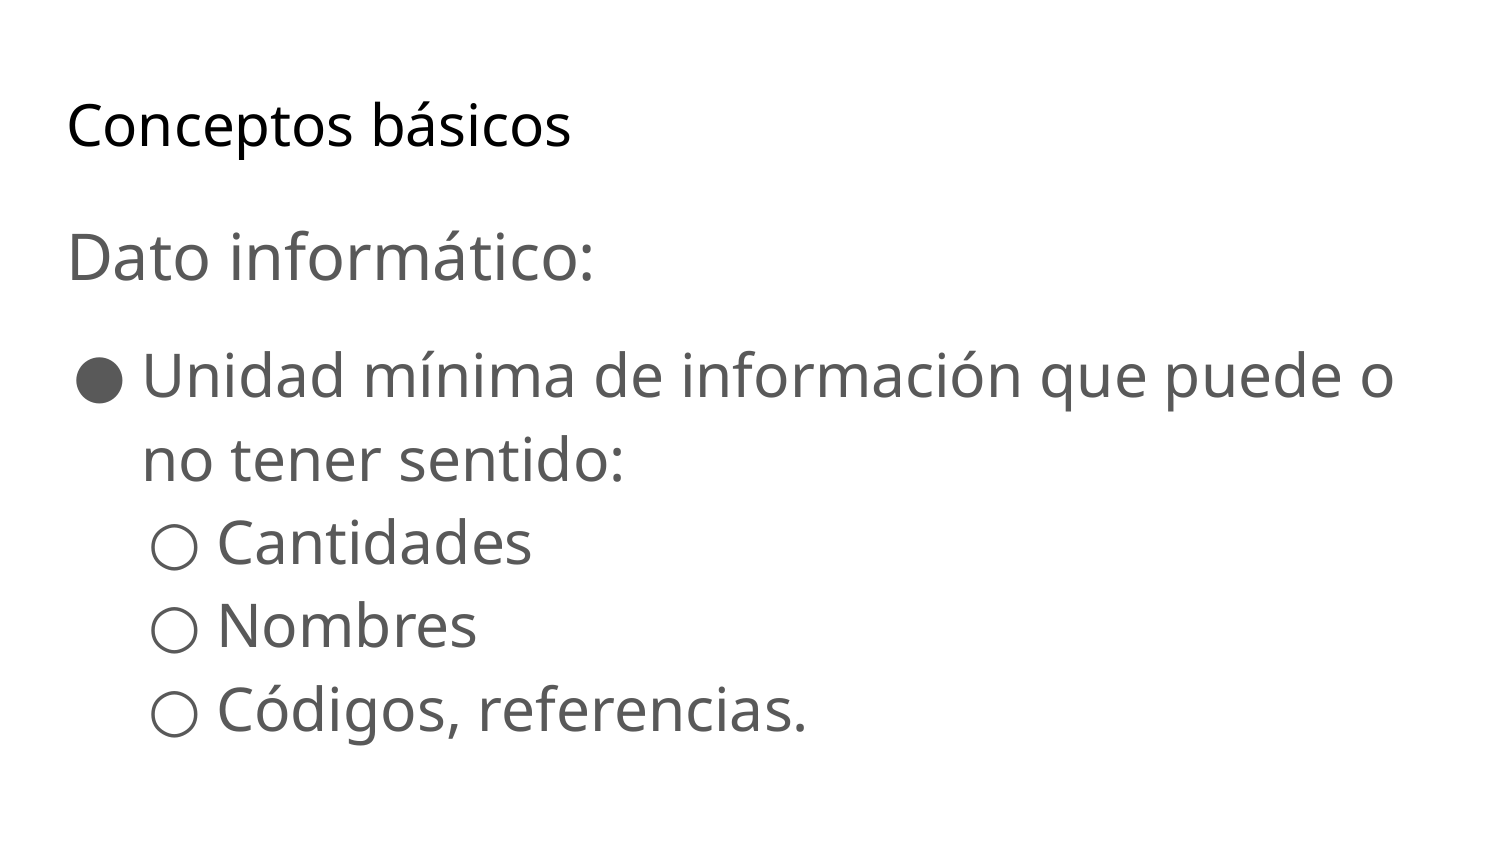

# Conceptos básicos
Dato informático:
Unidad mínima de información que puede o no tener sentido:
Cantidades
Nombres
Códigos, referencias.